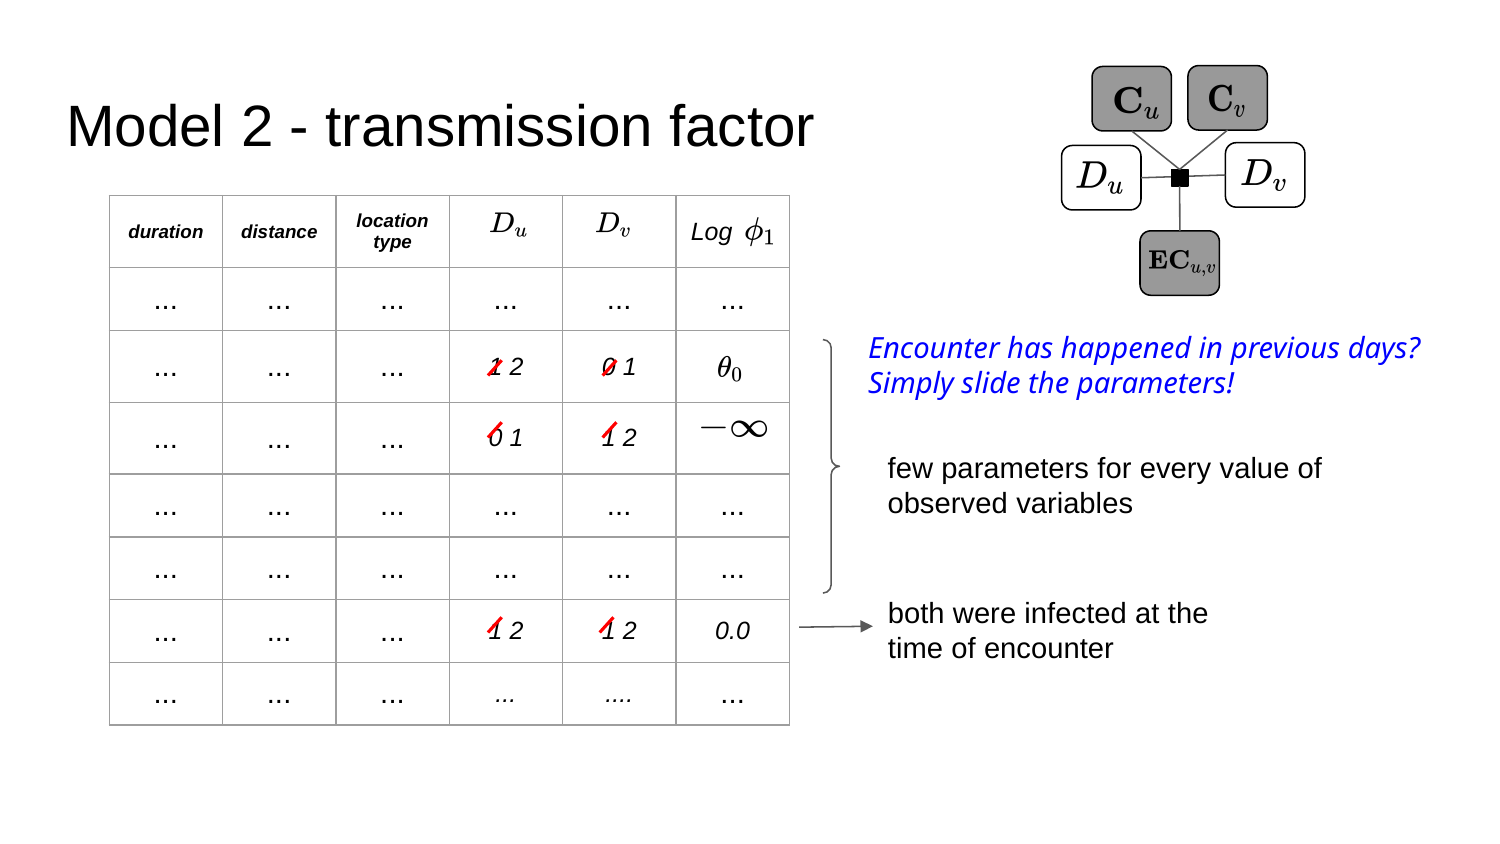

# Model 2 - transmission factor
| duration | distance | location type | | | Log |
| --- | --- | --- | --- | --- | --- |
| ... | ... | ... | ... | ... | ... |
| ... | ... | ... | 1 2 | 0 1 | |
| ... | ... | ... | 0 1 | 1 2 | |
| ... | ... | ... | ... | ... | ... |
| ... | ... | ... | ... | ... | ... |
| ... | ... | ... | 1 2 | 1 2 | 0.0 |
| ... | ... | ... | ... | .... | ... |
Encounter has happened in previous days? Simply slide the parameters!
few parameters for every value of observed variables
both were infected at the time of encounter